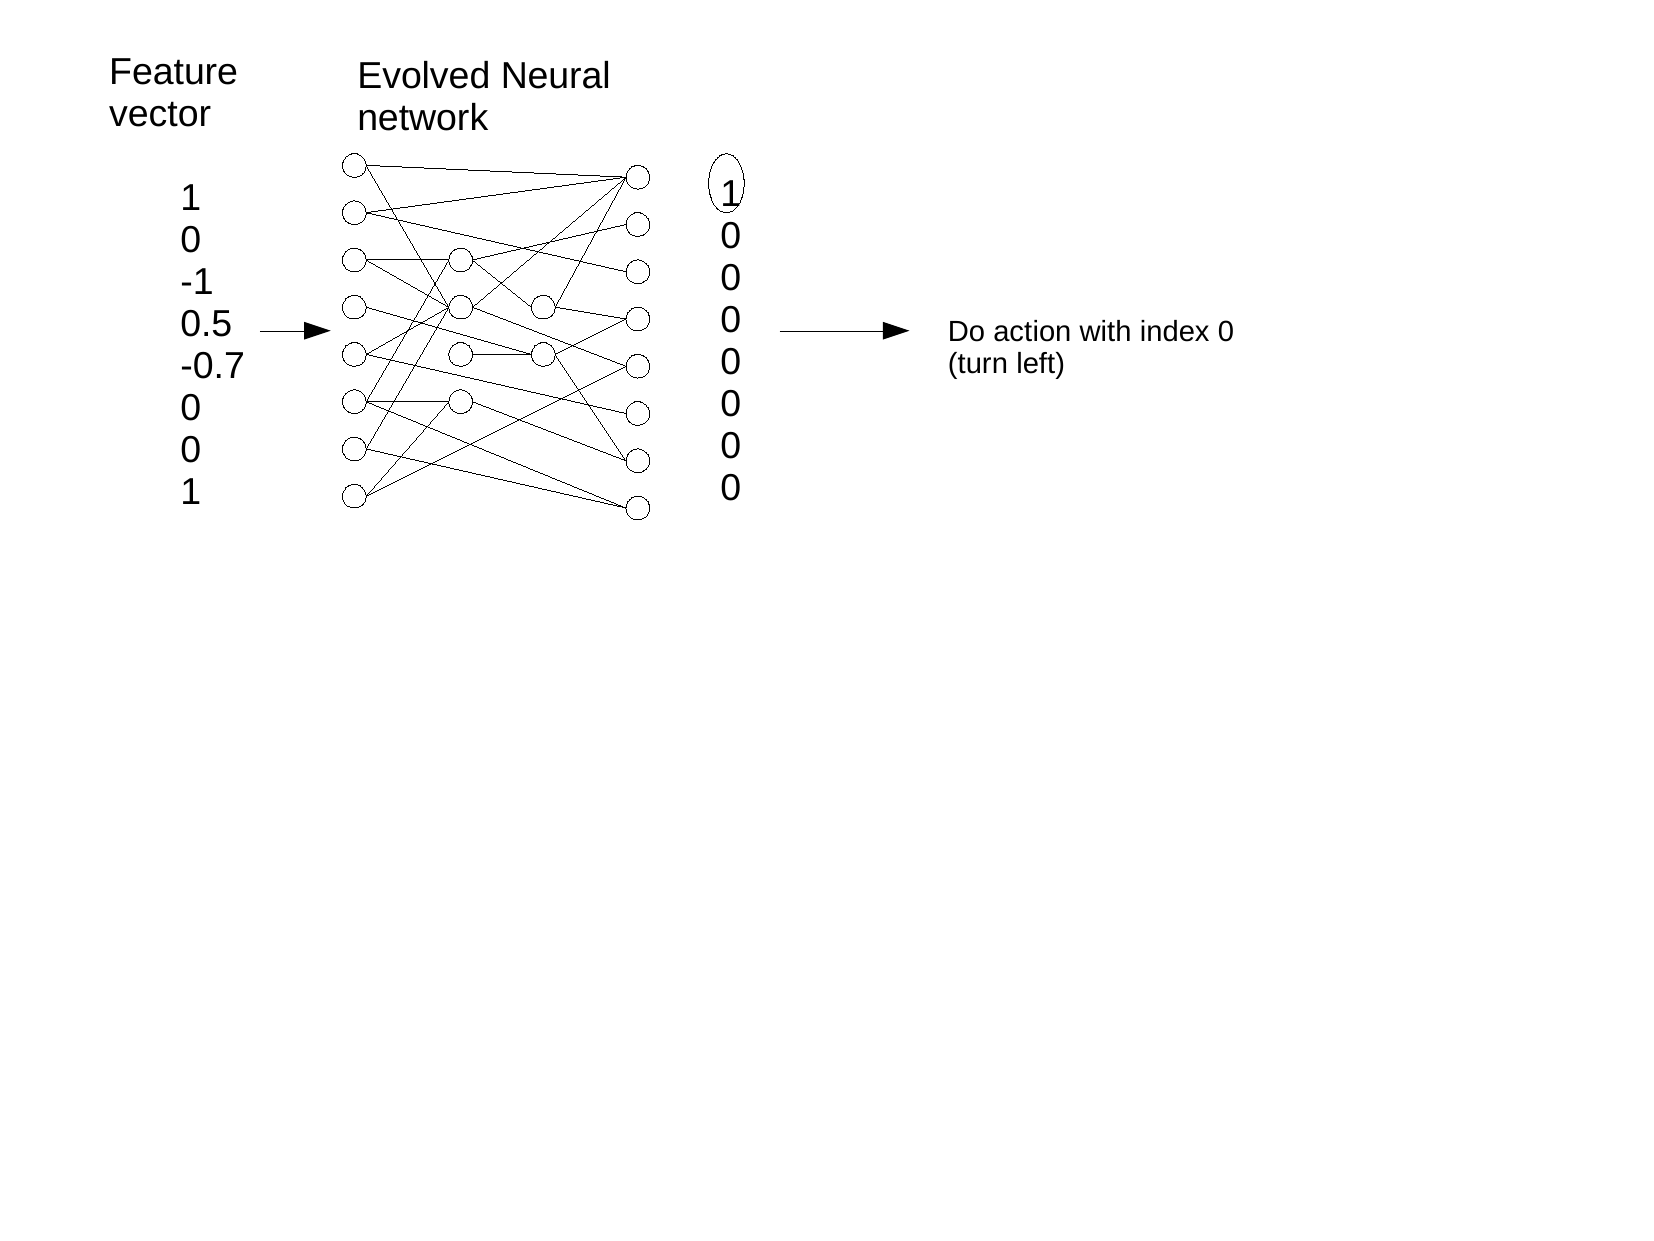

Feature vector
Evolved Neural network
1
0
0
0
0
0
0
0
1
0
-1
0.5
-0.7
0
0
1
Do action with index 0 (turn left)